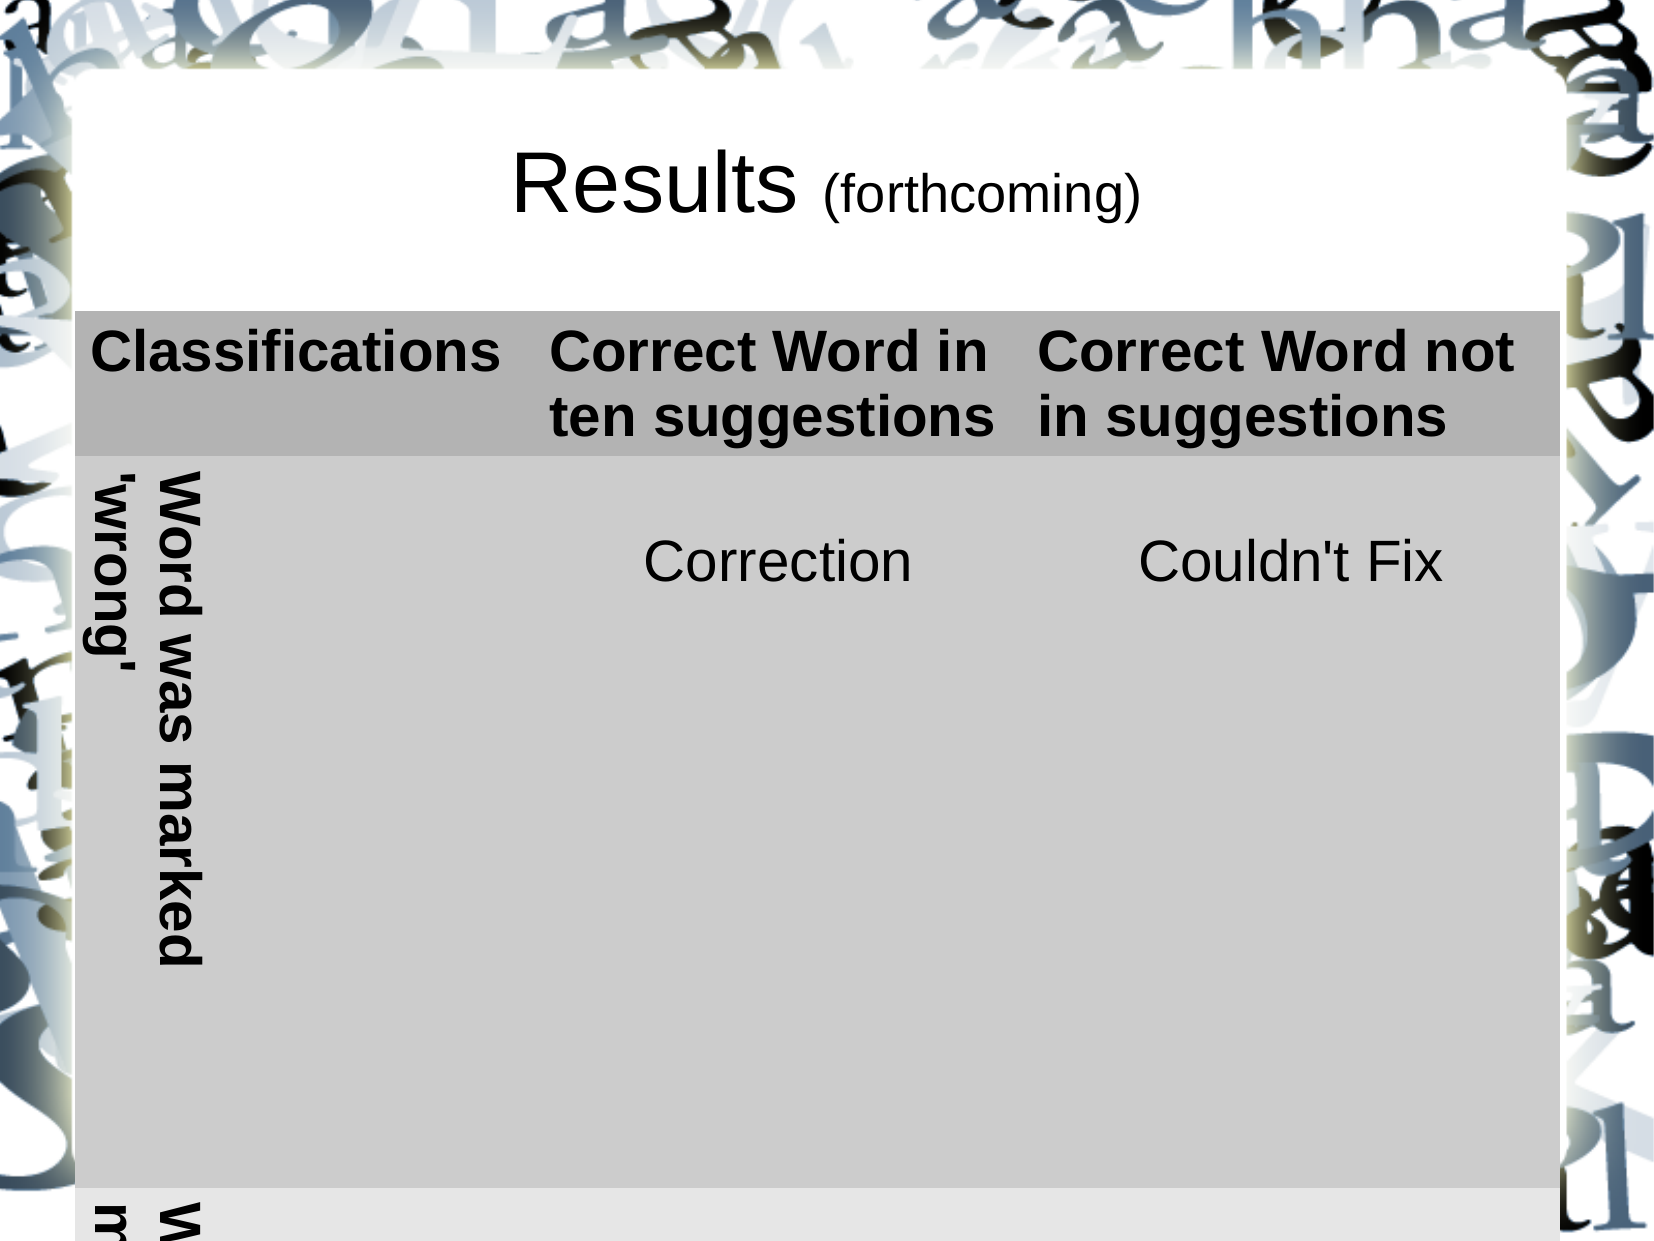

# Results (forthcoming)
| Classifications | Correct Word in ten suggestions | Correct Word not in suggestions |
| --- | --- | --- |
| Word was marked 'wrong' | Correction | Couldn't Fix |
| Word was not marked | Double Check | Unwanted Removal |